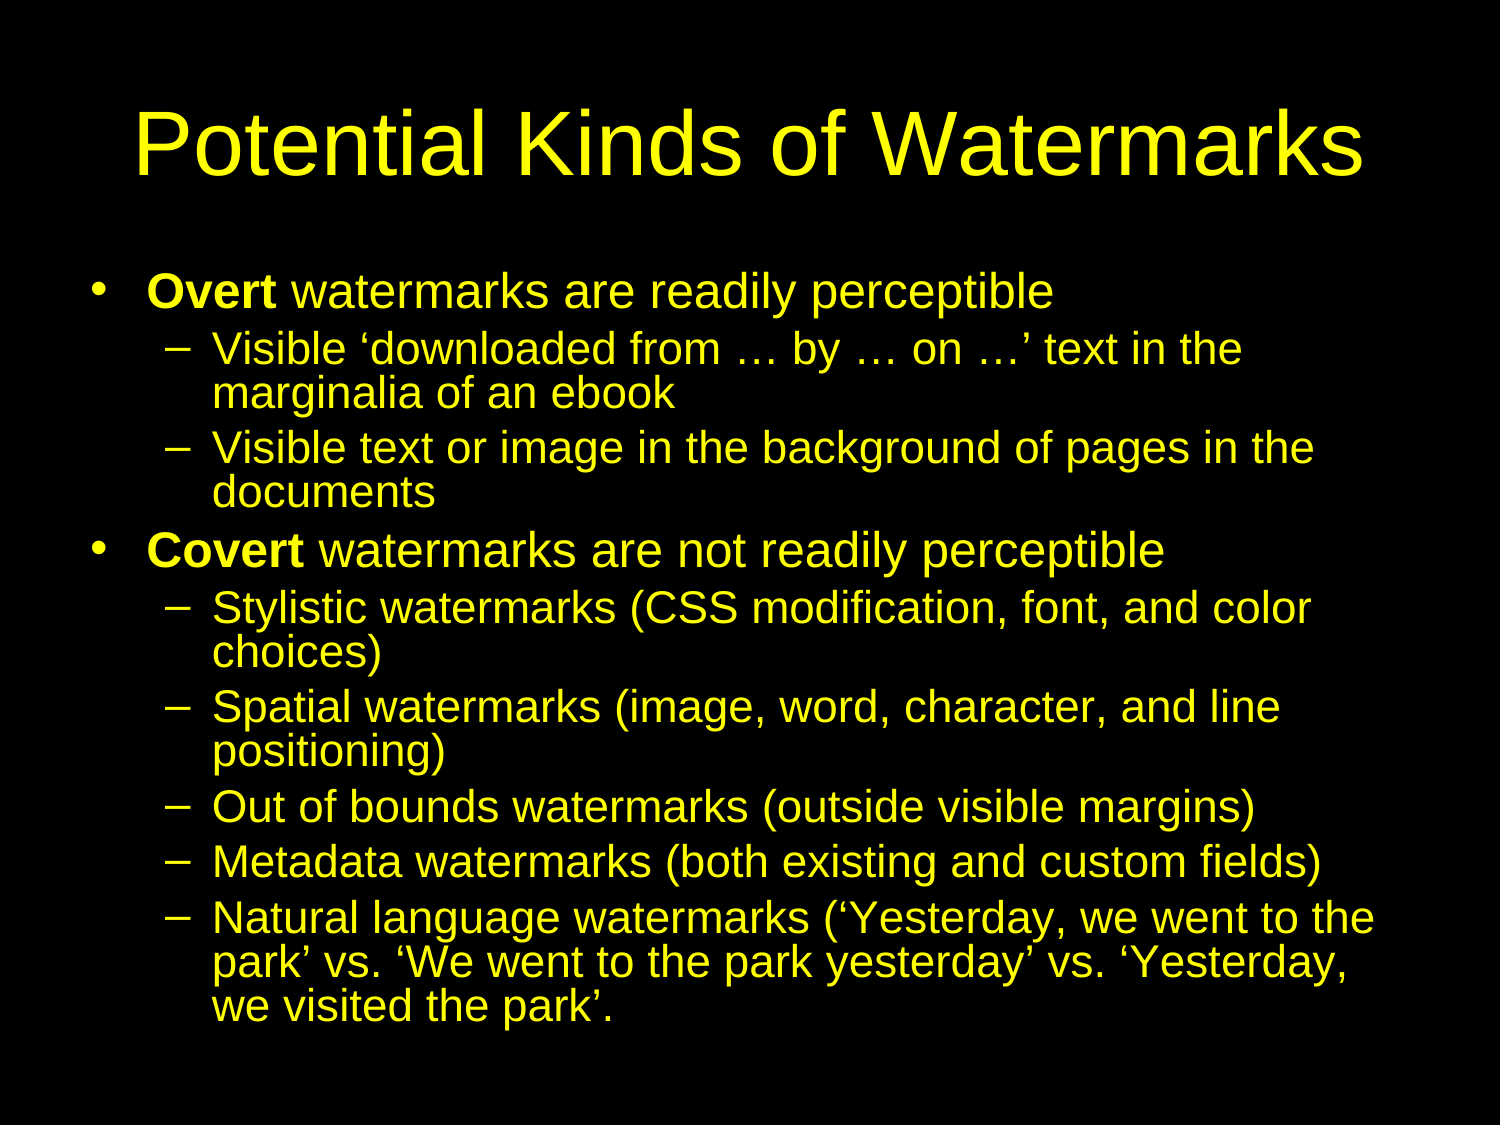

# Potential Kinds of Watermarks
Overt watermarks are readily perceptible
Visible ‘downloaded from … by … on …’ text in the marginalia of an ebook
Visible text or image in the background of pages in the documents
Covert watermarks are not readily perceptible
Stylistic watermarks (CSS modification, font, and color choices)
Spatial watermarks (image, word, character, and line positioning)
Out of bounds watermarks (outside visible margins)
Metadata watermarks (both existing and custom fields)
Natural language watermarks (‘Yesterday, we went to the park’ vs. ‘We went to the park yesterday’ vs. ‘Yesterday, we visited the park’.